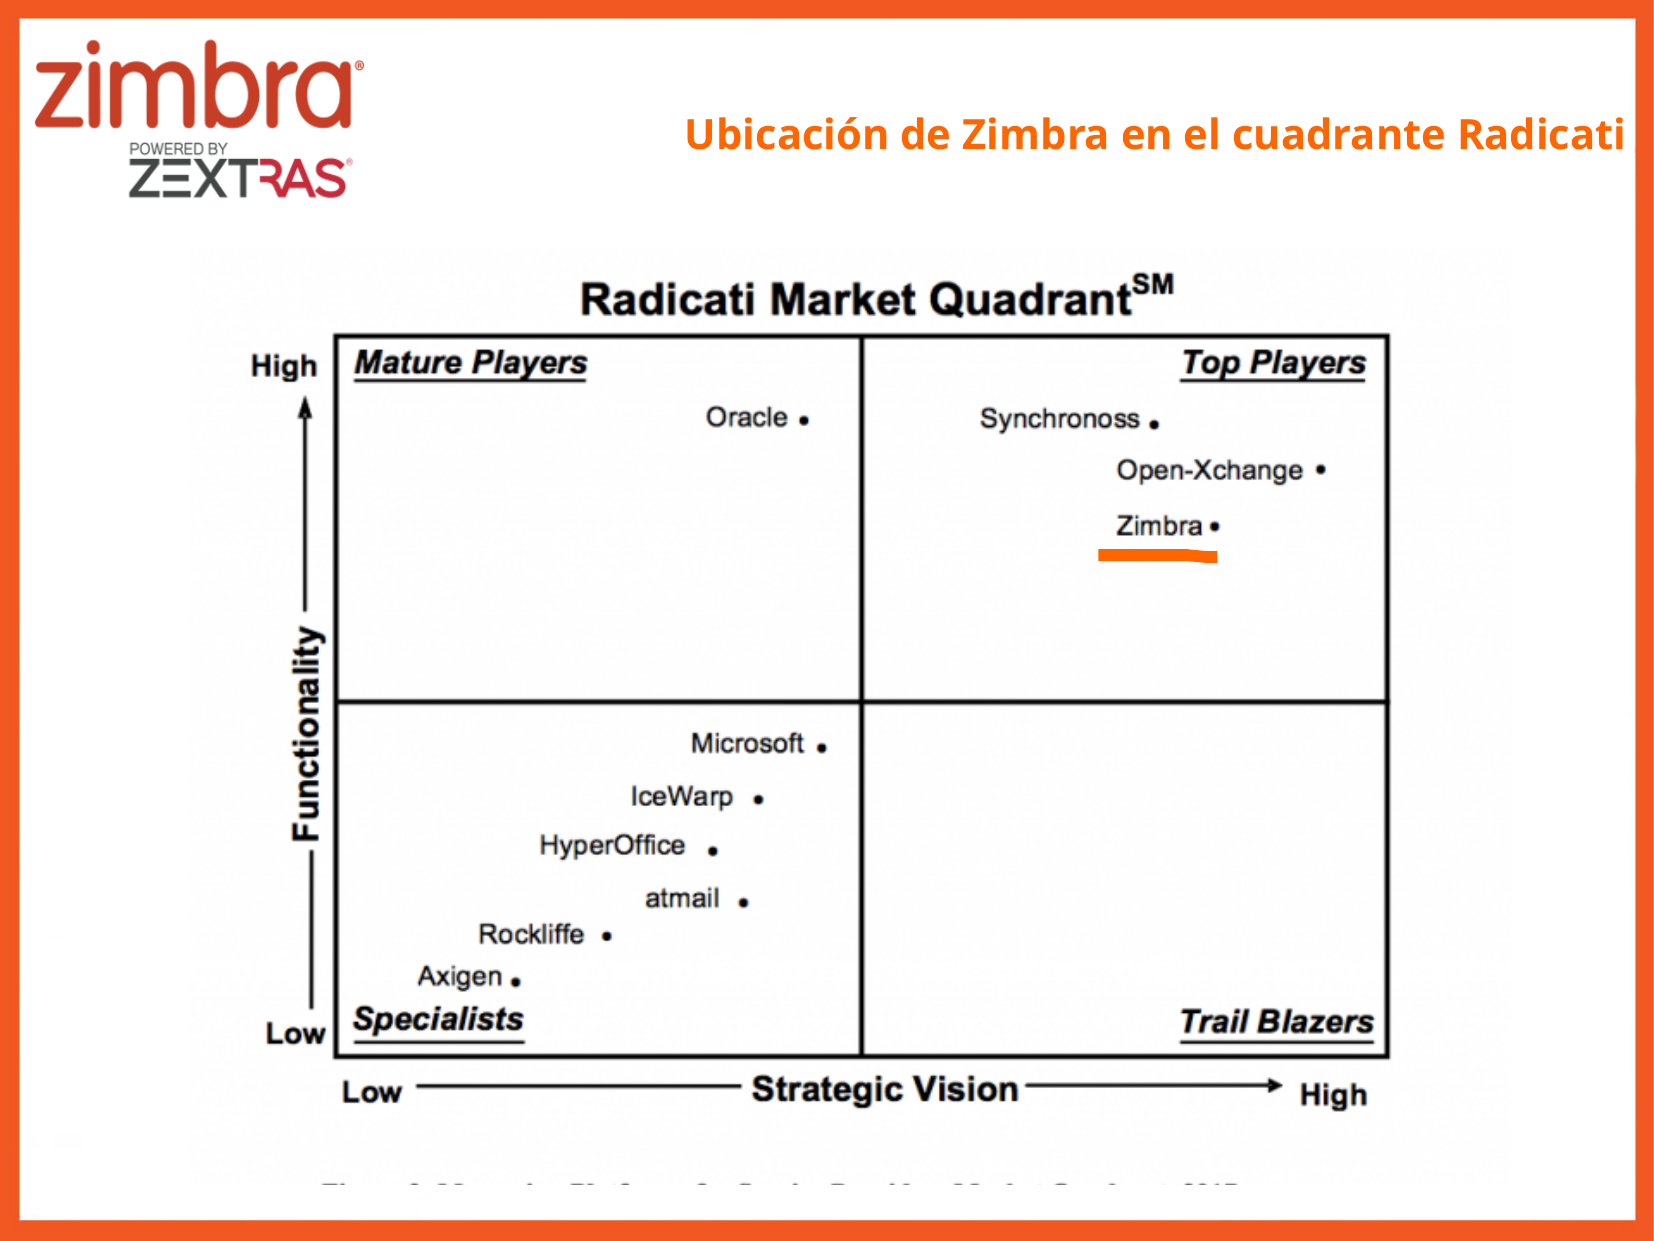

Ubicación de Zimbra en el cuadrante Radicati
36